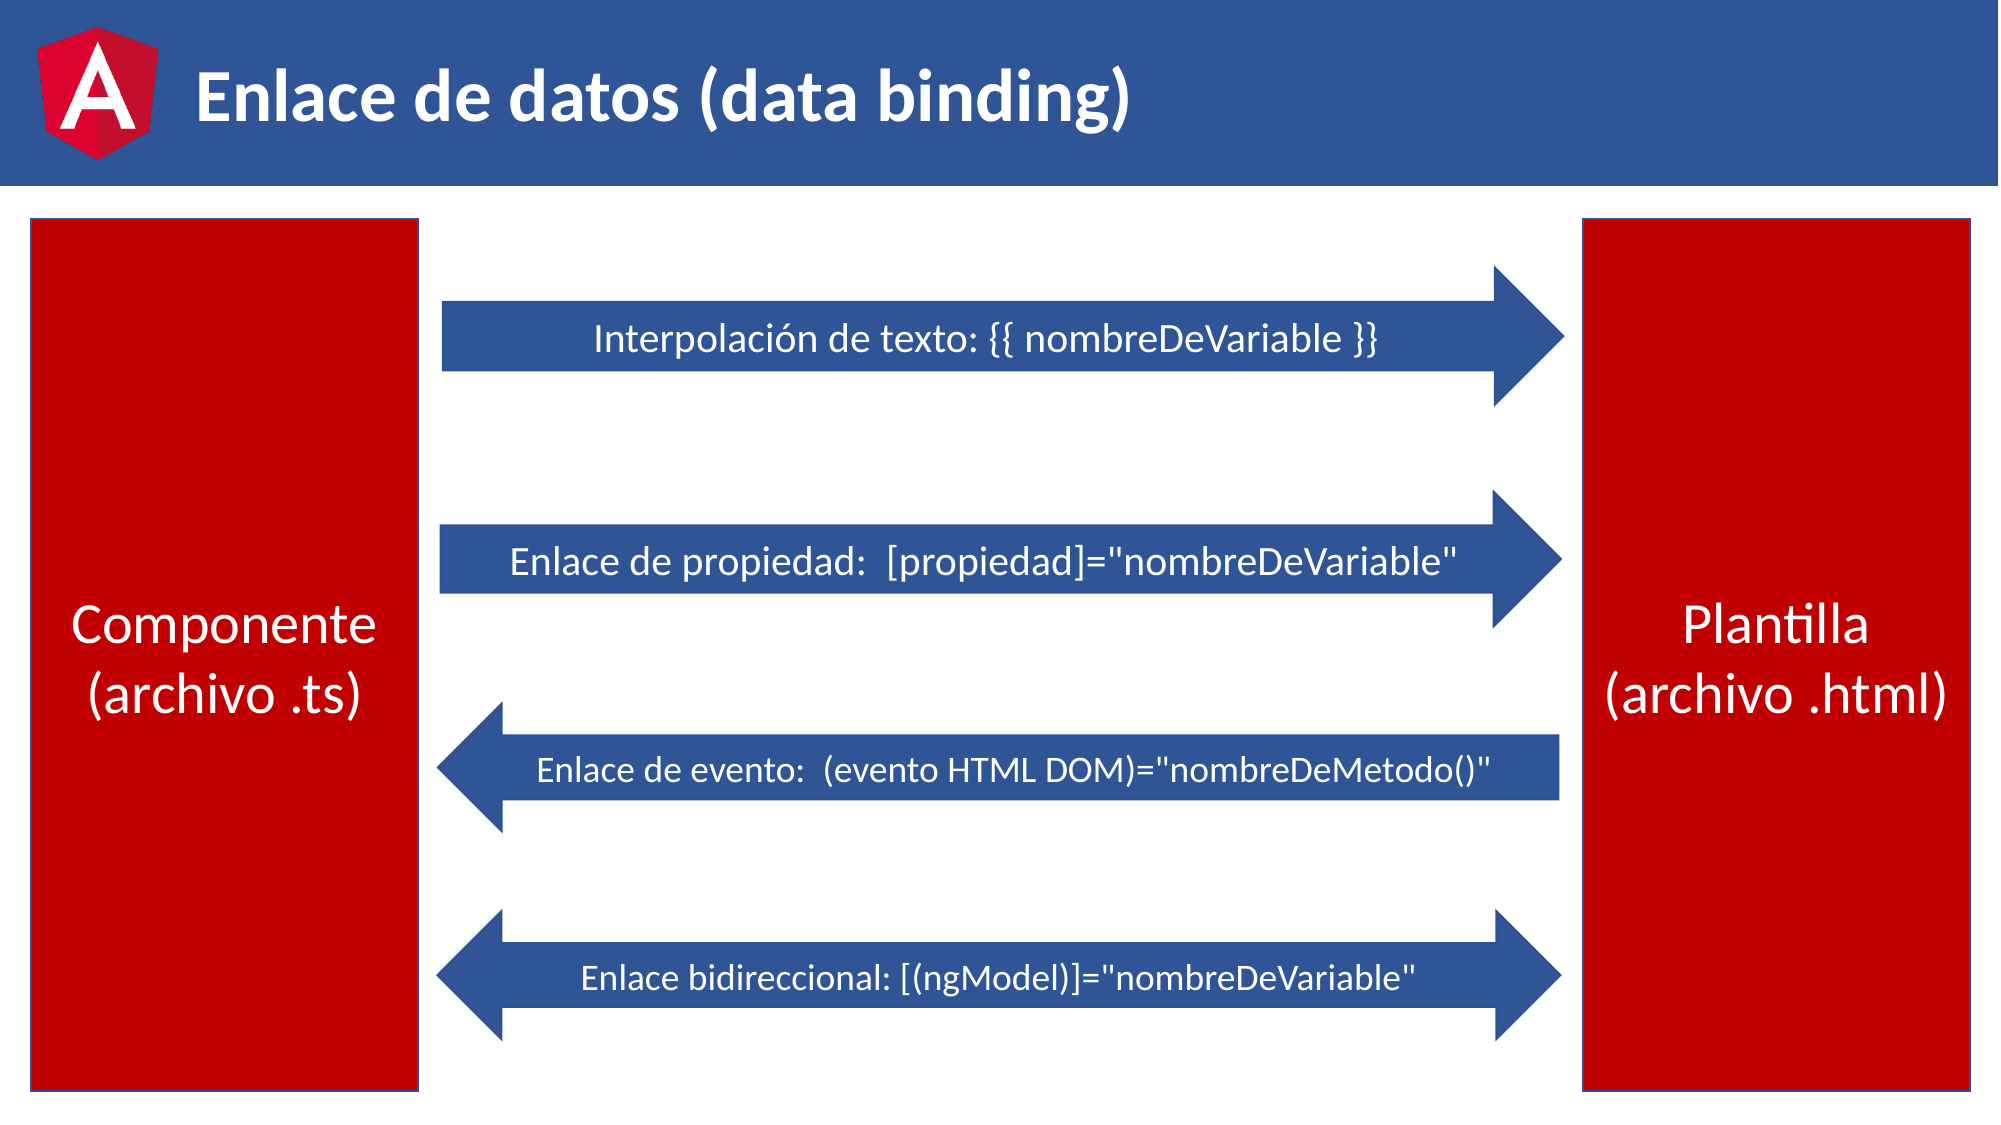

Enlace de datos (data binding)
Componente
(archivo .ts)
Plantilla
(archivo .html)
Interpolación de texto: {{ nombreDeVariable }}
Enlace de propiedad:  [propiedad]="nombreDeVariable"
Enlace de evento:  (evento HTML DOM)="nombreDeMetodo()"
Enlace bidireccional: [(ngModel)]="nombreDeVariable"